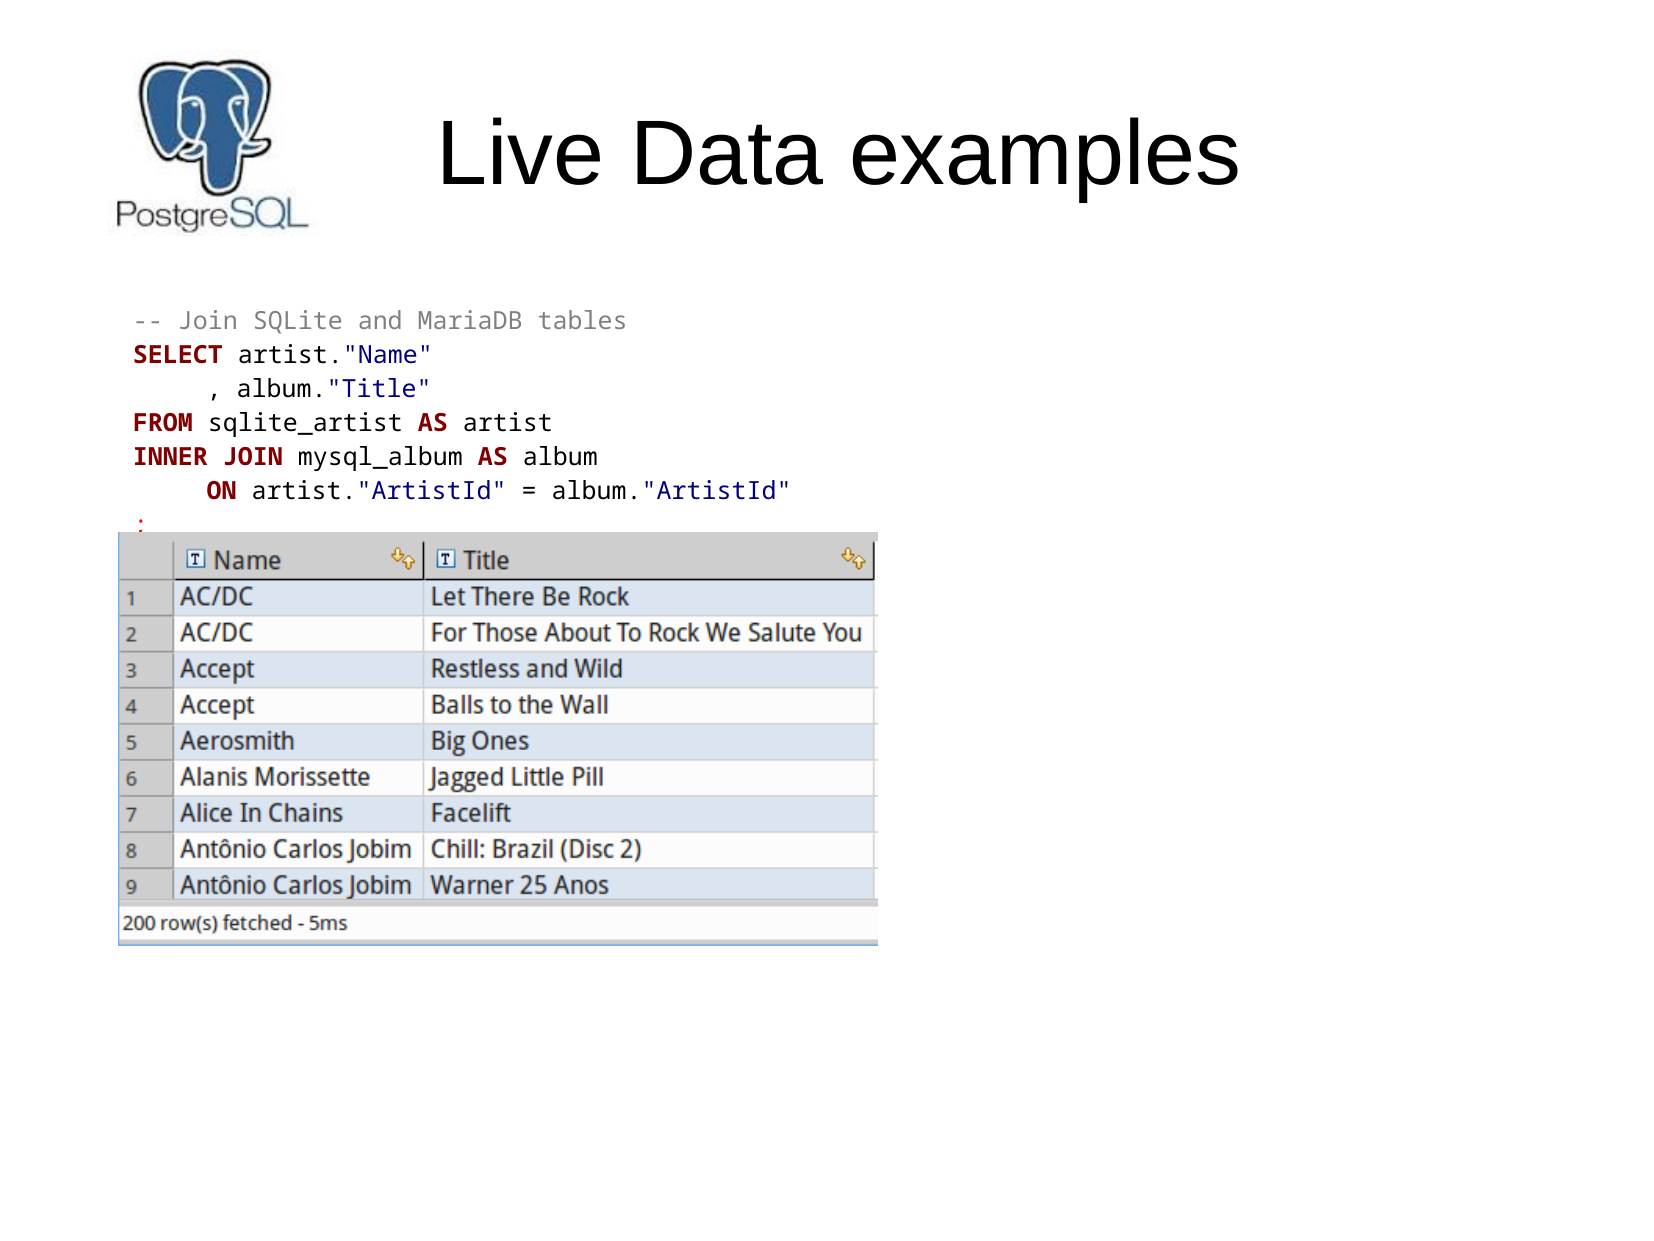

# Live Data examples
-- Join SQLite and MariaDB tables
SELECT artist."Name"
	, album."Title"
FROM sqlite_artist AS artist
INNER JOIN mysql_album AS album
	ON artist."ArtistId" = album."ArtistId"
;